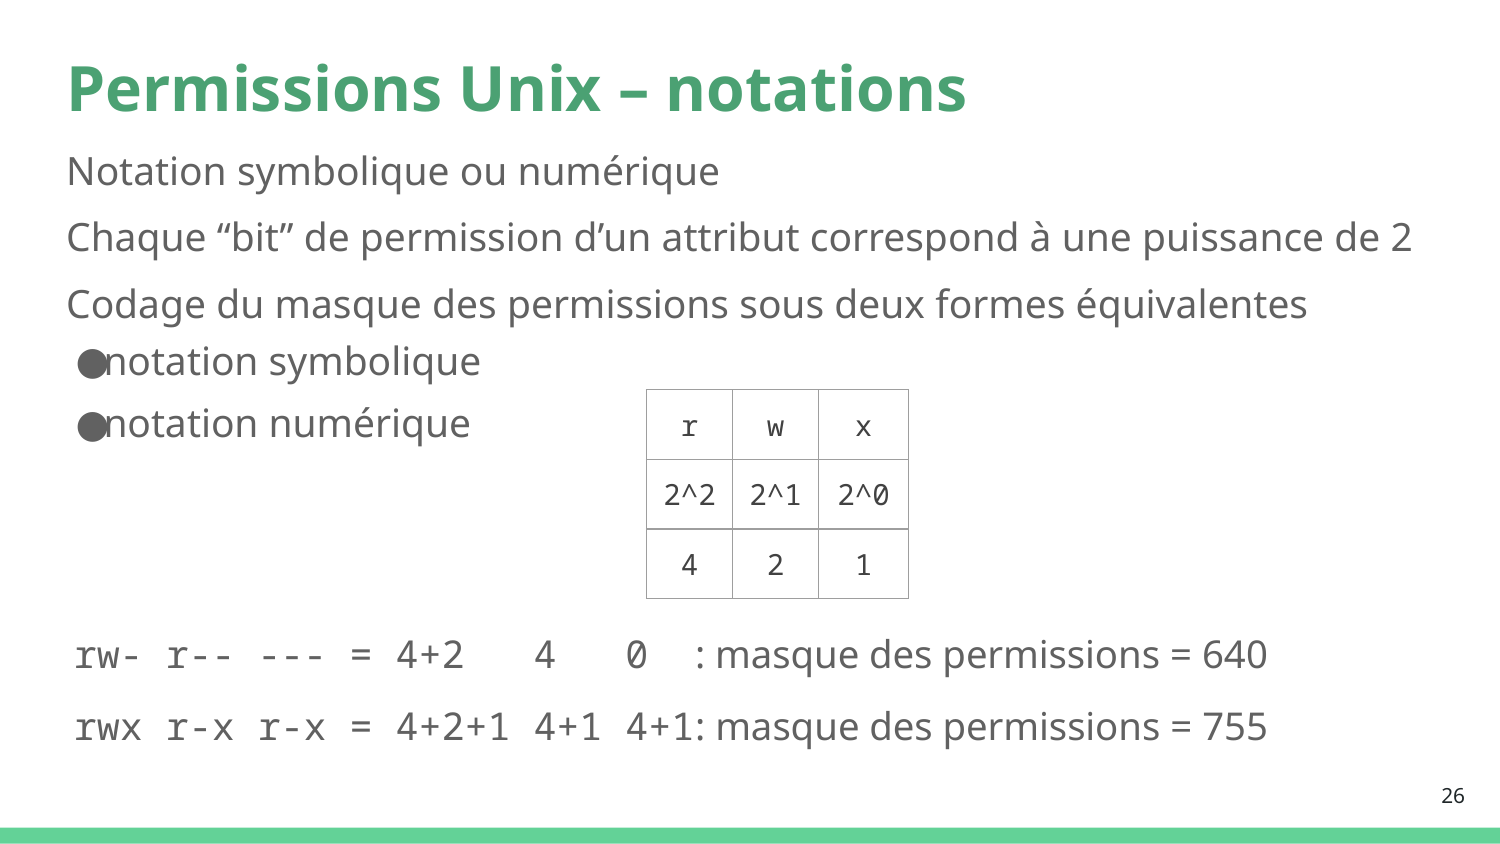

# Permissions Unix – notations
Notation symbolique ou numérique
Chaque “bit” de permission d’un attribut correspond à une puissance de 2
Codage du masque des permissions sous deux formes équivalentes
notation symbolique
notation numérique
| r | w | x |
| --- | --- | --- |
| 2^2 | 2^1 | 2^0 |
| 4 | 2 | 1 |
rw- r-- --- = 4+2 4 0 : masque des permissions = 640
rwx r-x r-x = 4+2+1 4+1 4+1: masque des permissions = 755